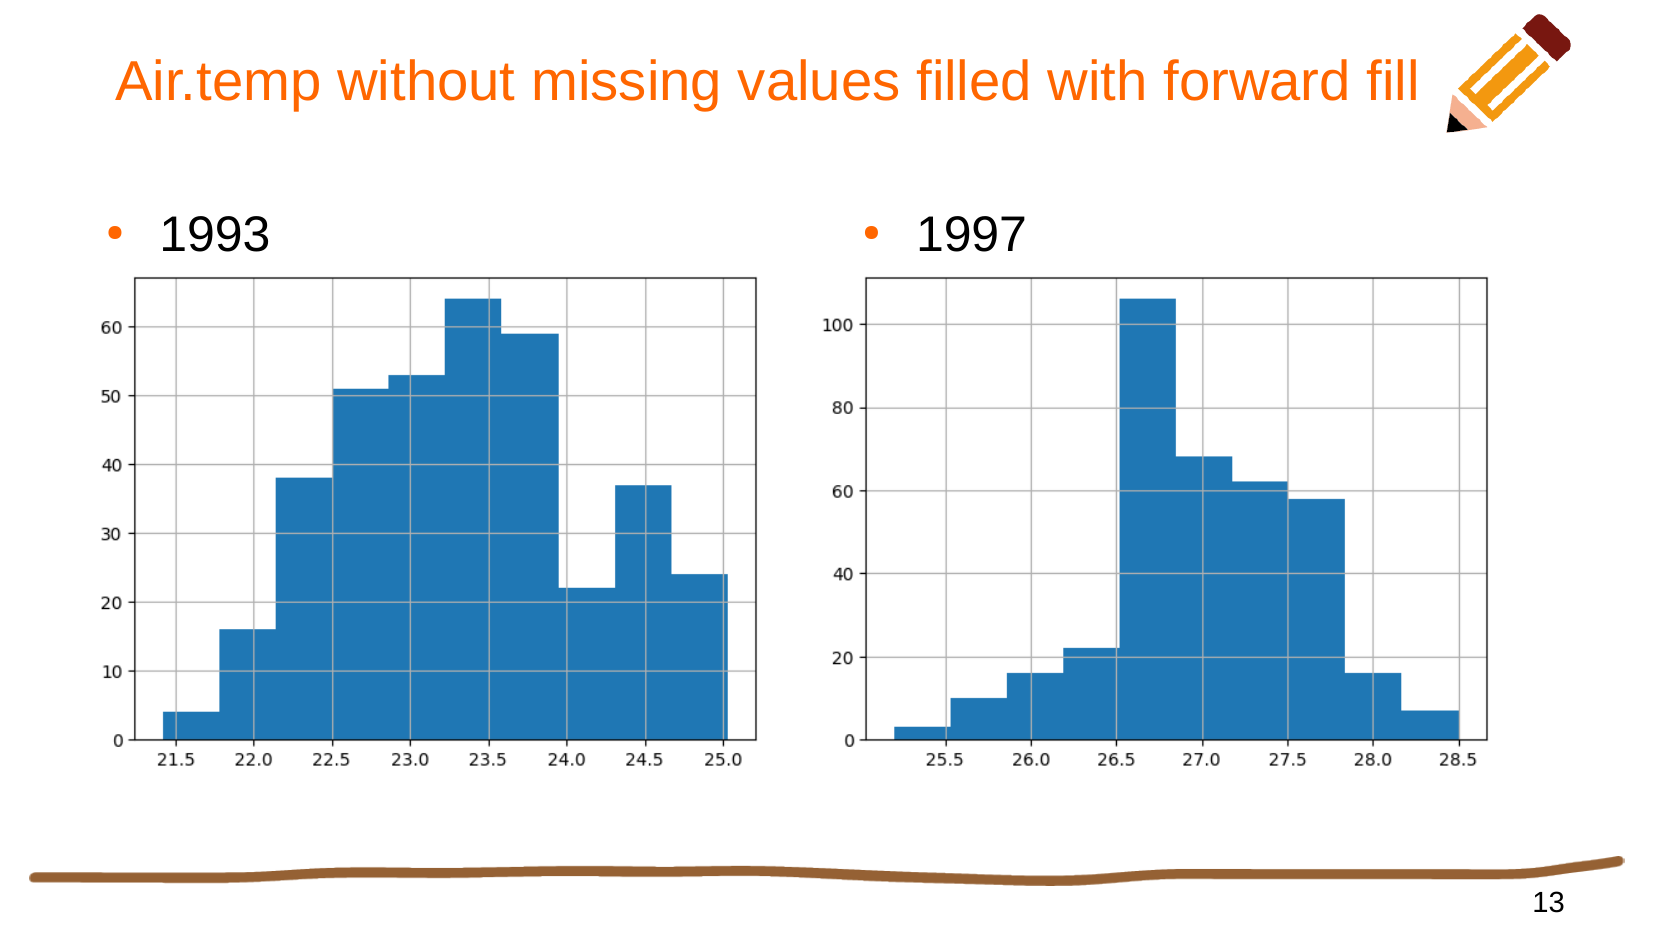

# Air.temp without missing values filled with forward fill
1993
1997
13